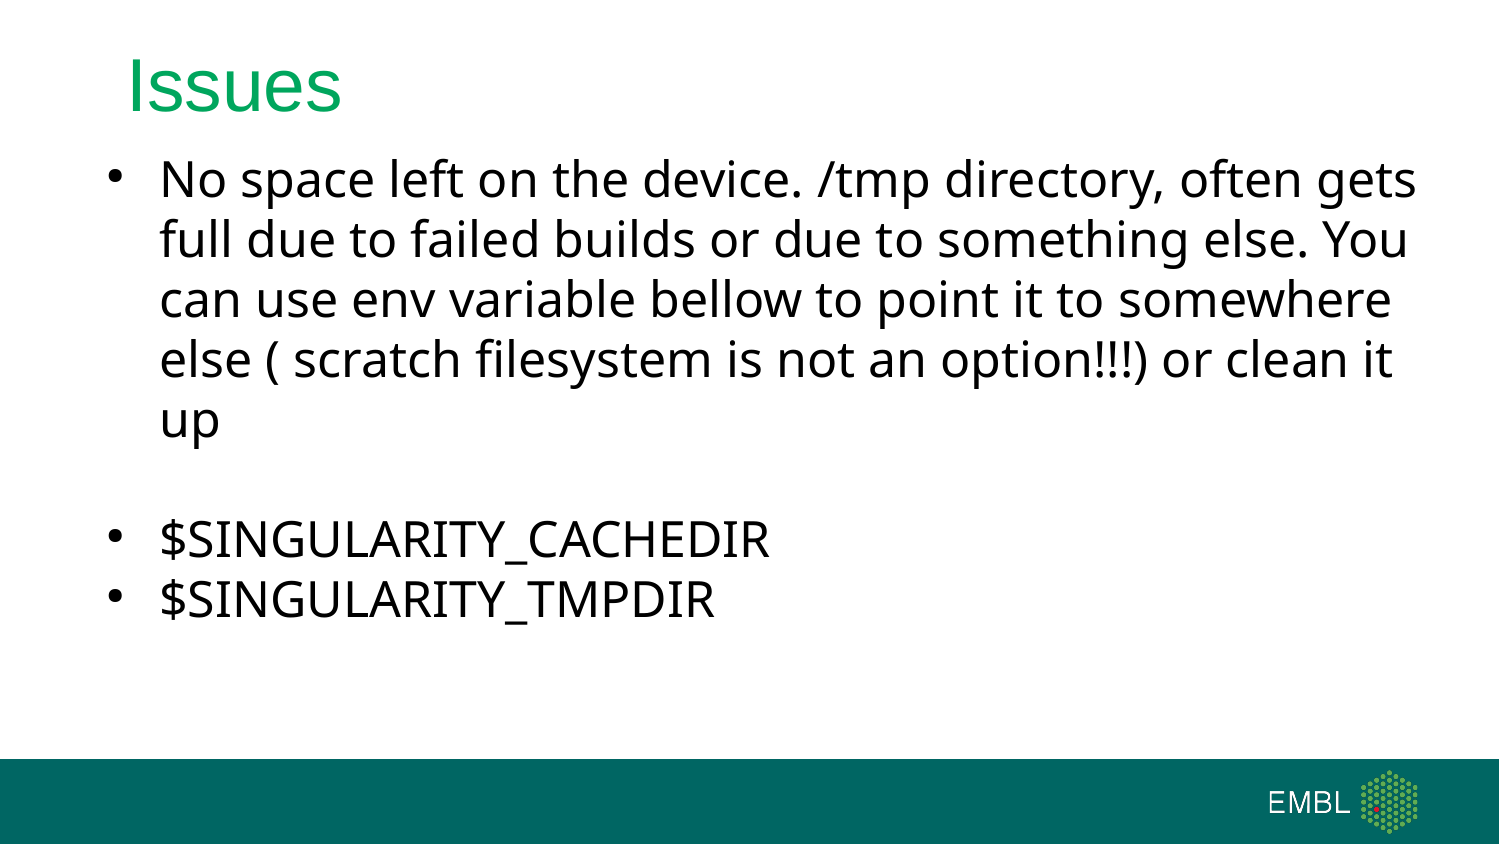

Issues
No space left on the device. /tmp directory, often gets full due to failed builds or due to something else. You can use env variable bellow to point it to somewhere else ( scratch filesystem is not an option!!!) or clean it up
$SINGULARITY_CACHEDIR
$SINGULARITY_TMPDIR